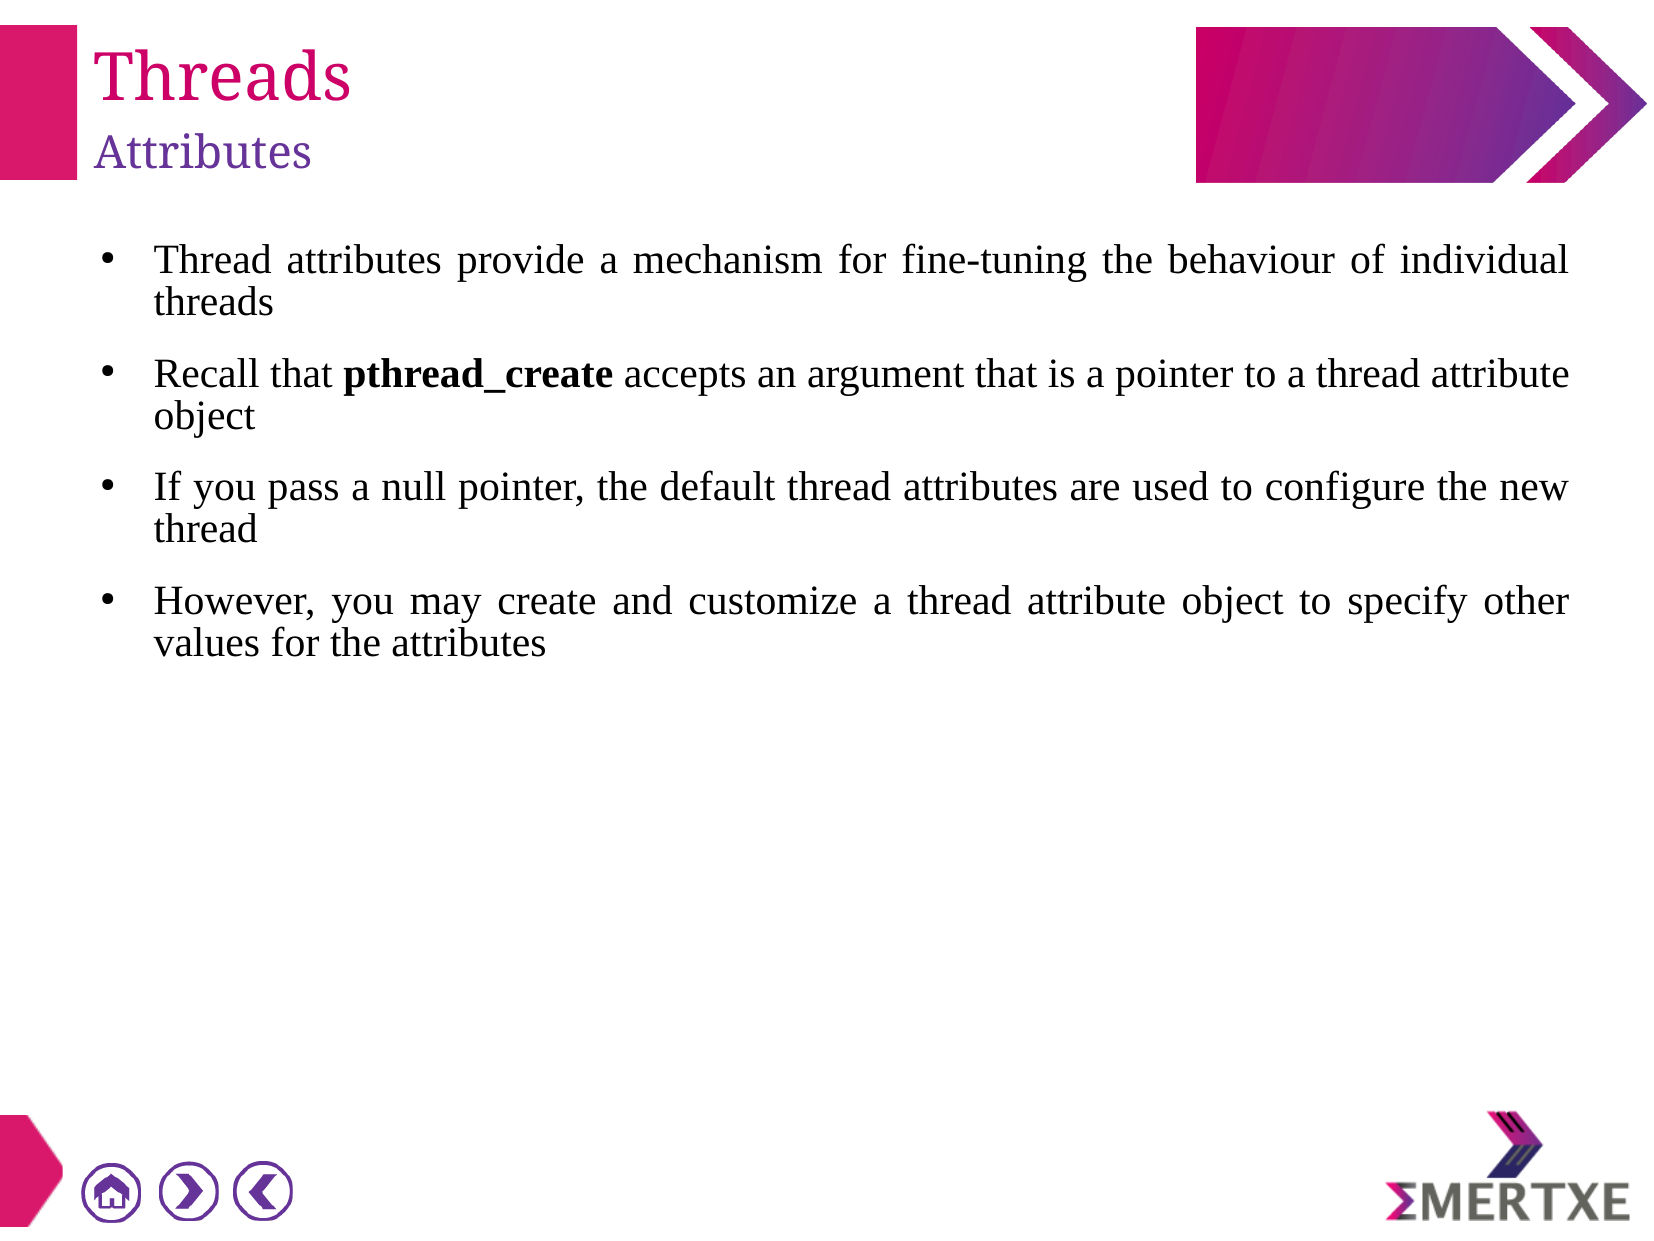

# Threads Attributes
Thread attributes provide a mechanism for fine-tuning the behaviour of individual threads
Recall that pthread_create accepts an argument that is a pointer to a thread attribute object
If you pass a null pointer, the default thread attributes are used to configure the new thread
However, you may create and customize a thread attribute object to specify other values for the attributes